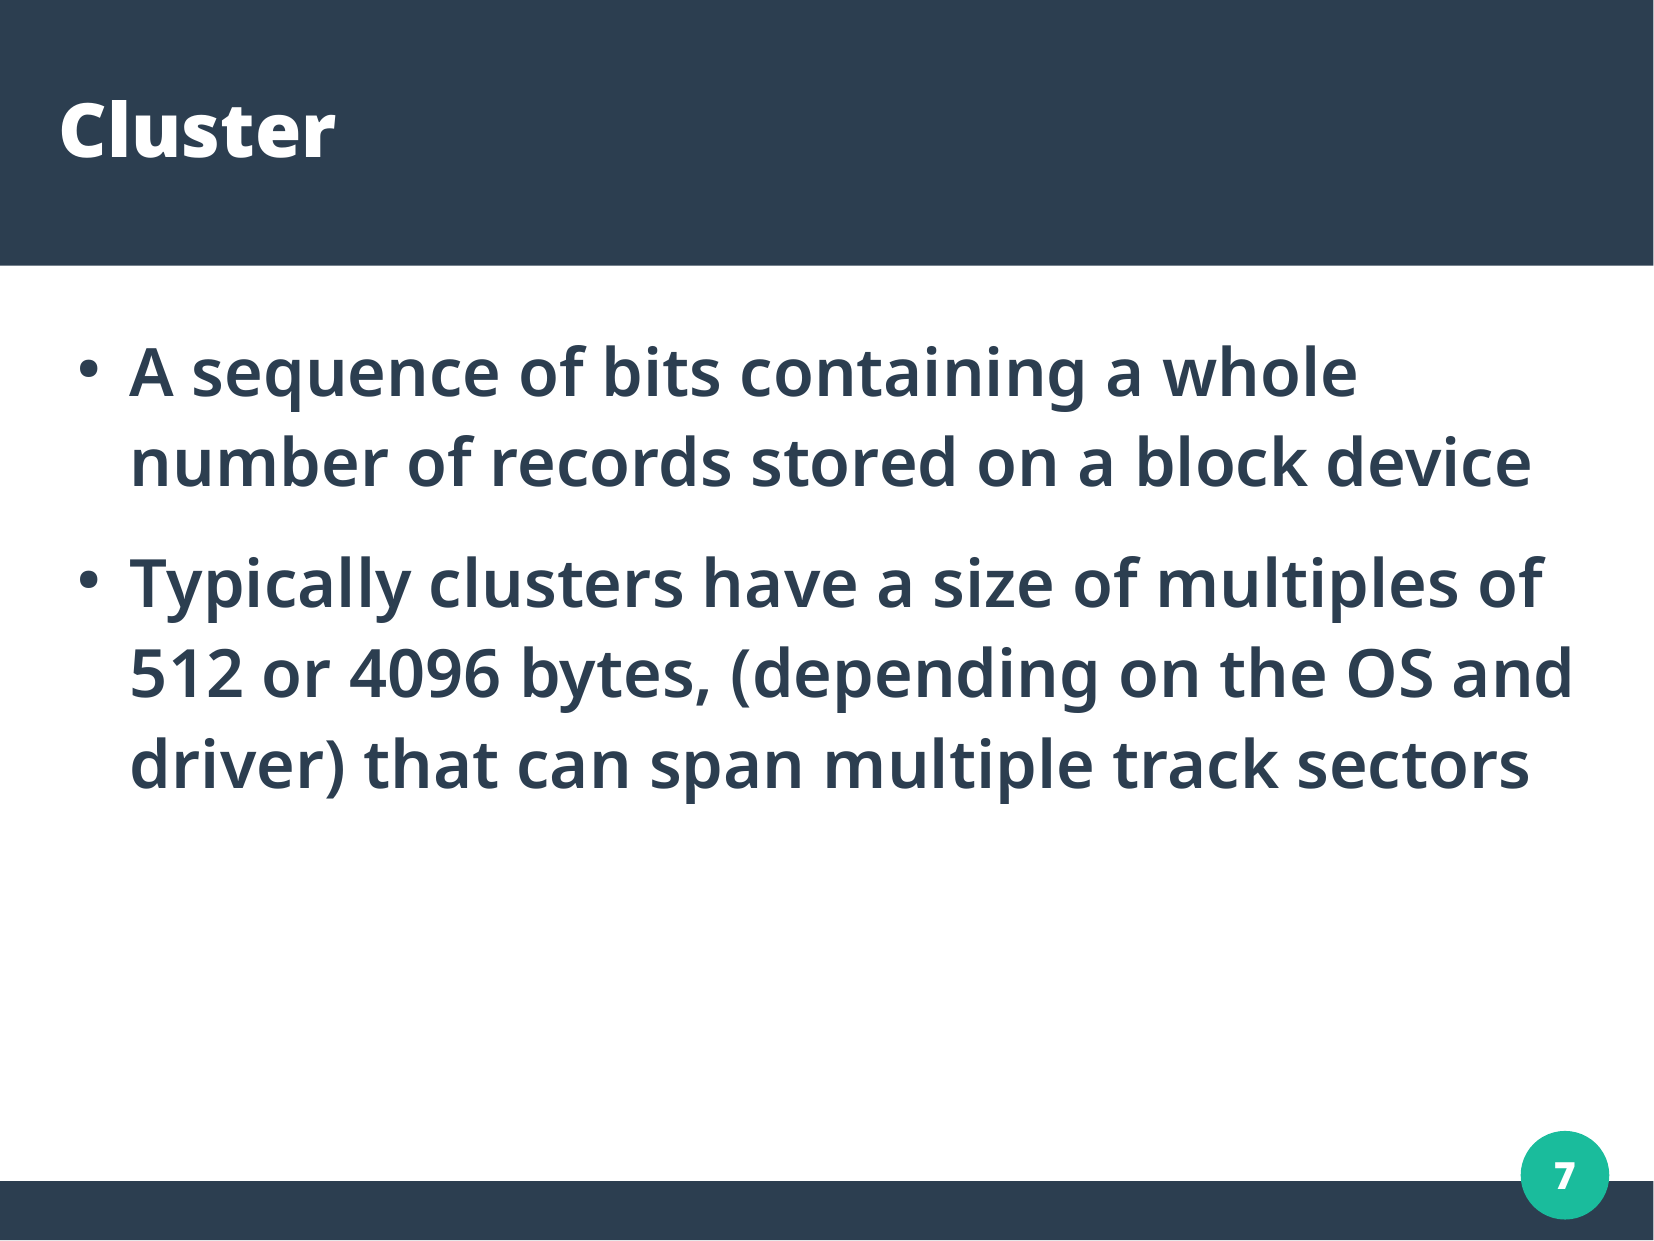

# Cluster
A sequence of bits containing a whole number of records stored on a block device
Typically clusters have a size of multiples of 512 or 4096 bytes, (depending on the OS and driver) that can span multiple track sectors
7